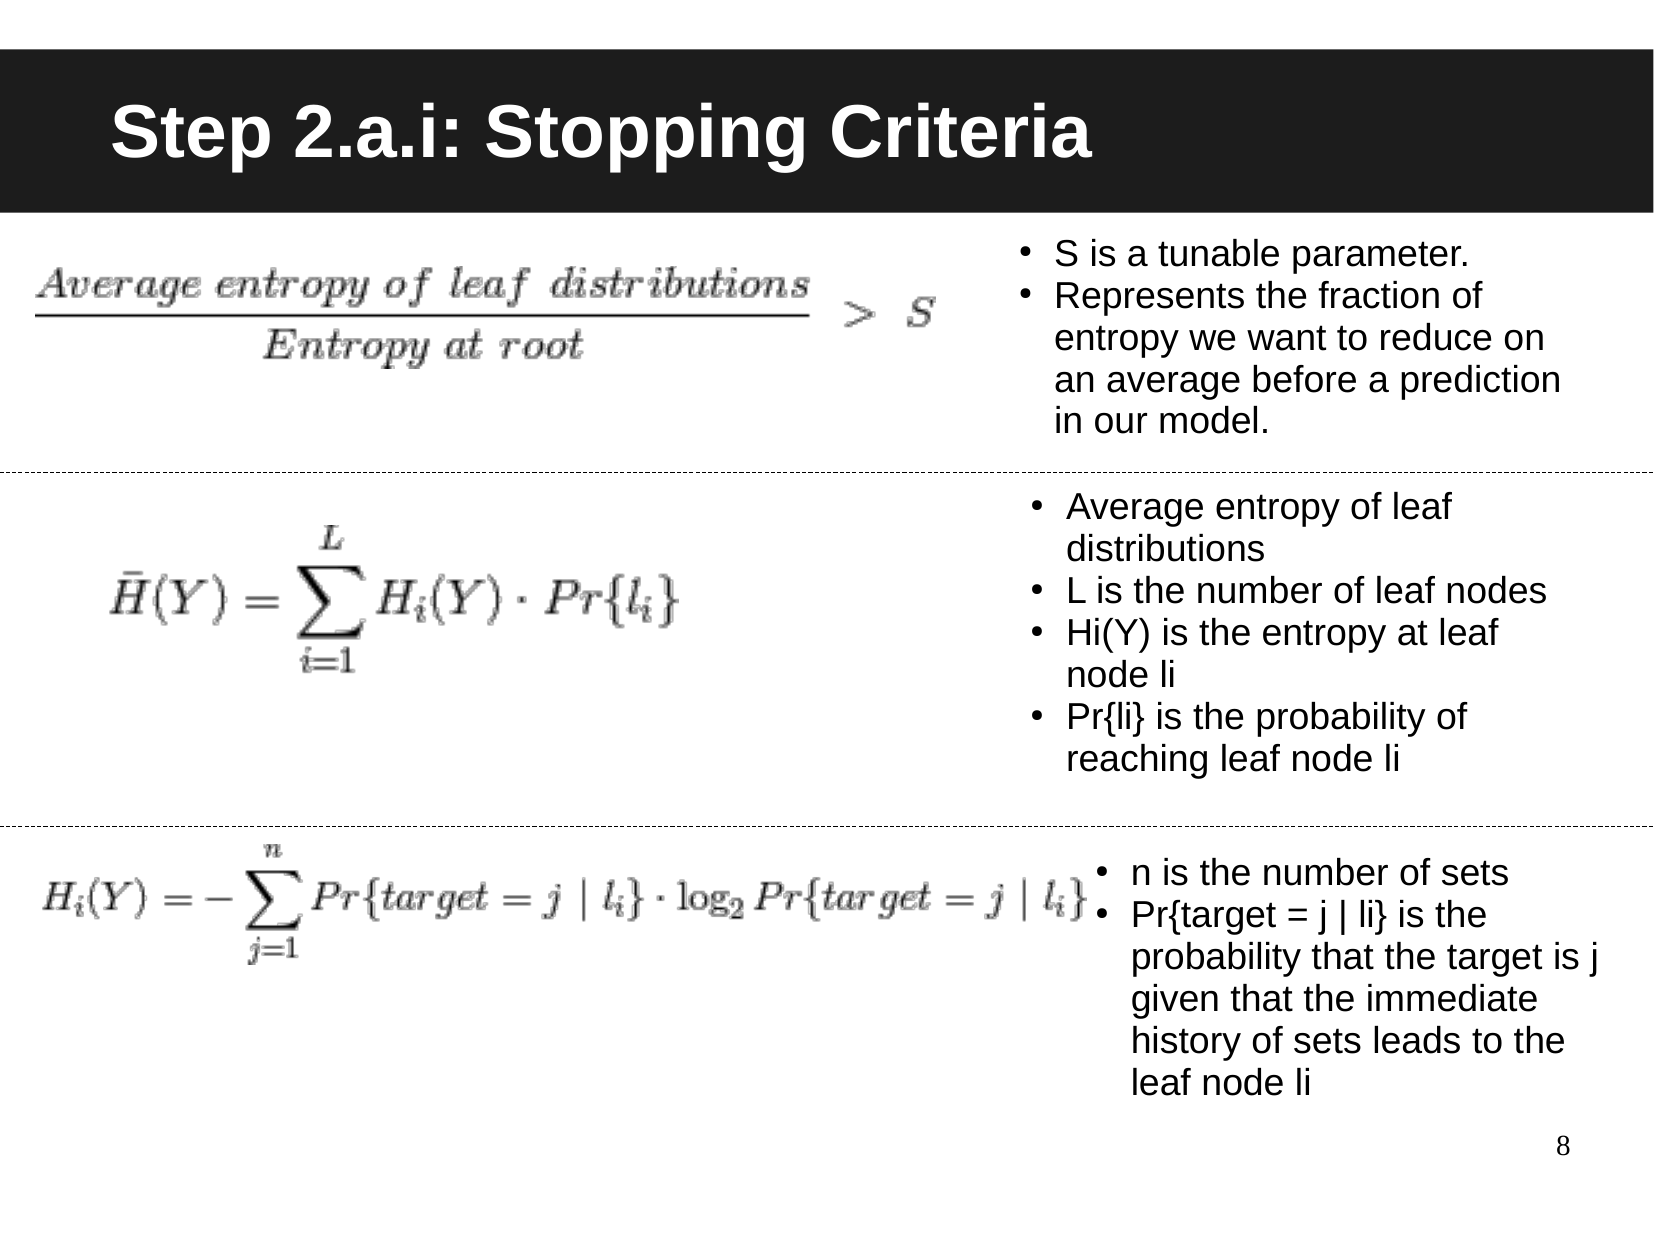

# Step 2.a.i: Stopping Criteria
S is a tunable parameter.
Represents the fraction of entropy we want to reduce on an average before a prediction in our model.
Average entropy of leaf distributions
L is the number of leaf nodes
Hi(Y) is the entropy at leaf node li
Pr{li} is the probability of reaching leaf node li
n is the number of sets
Pr{target = j | li} is the probability that the target is j given that the immediate history of sets leads to the leaf node li
8